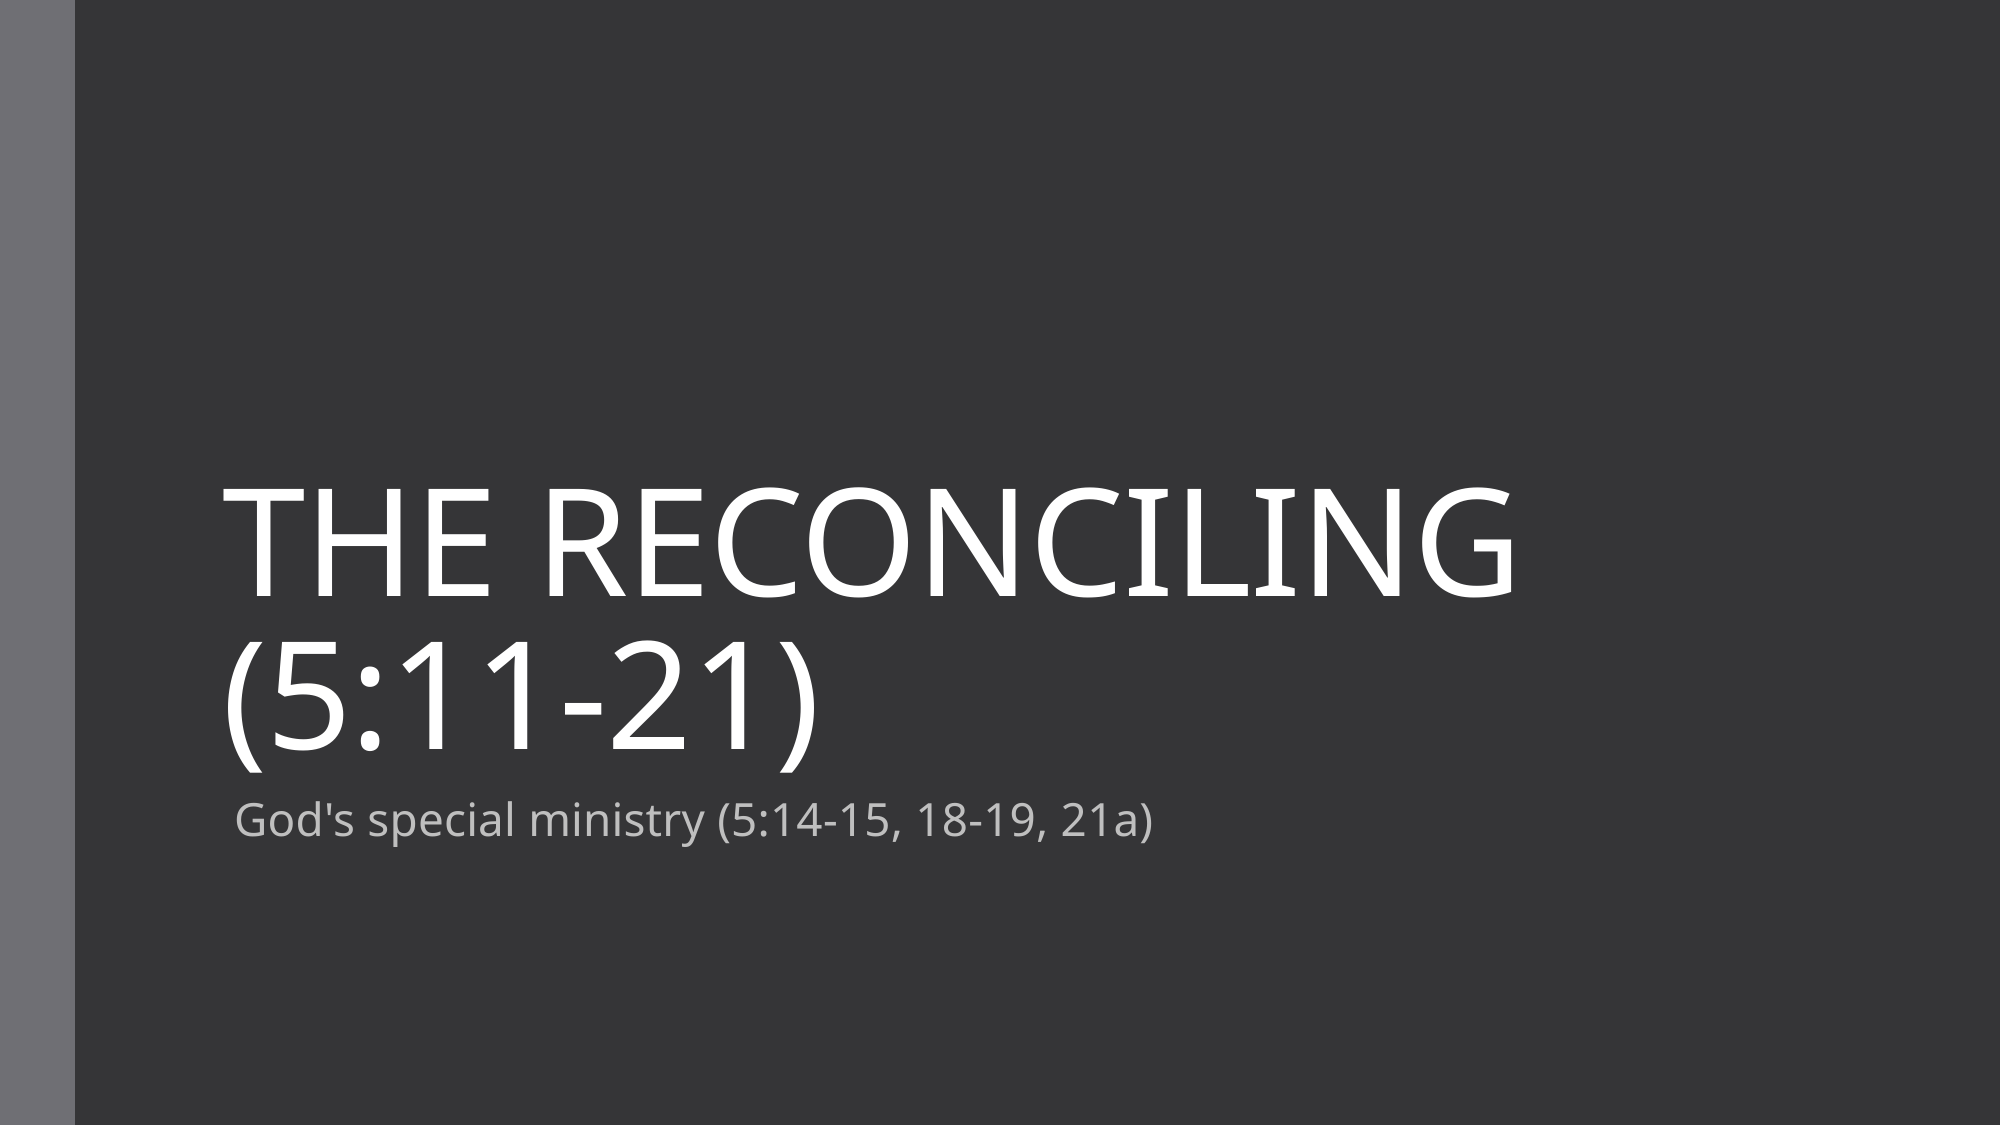

# THE RECONCILING (5:11-21)
 God's special ministry (5:14-15, 18-19, 21a)